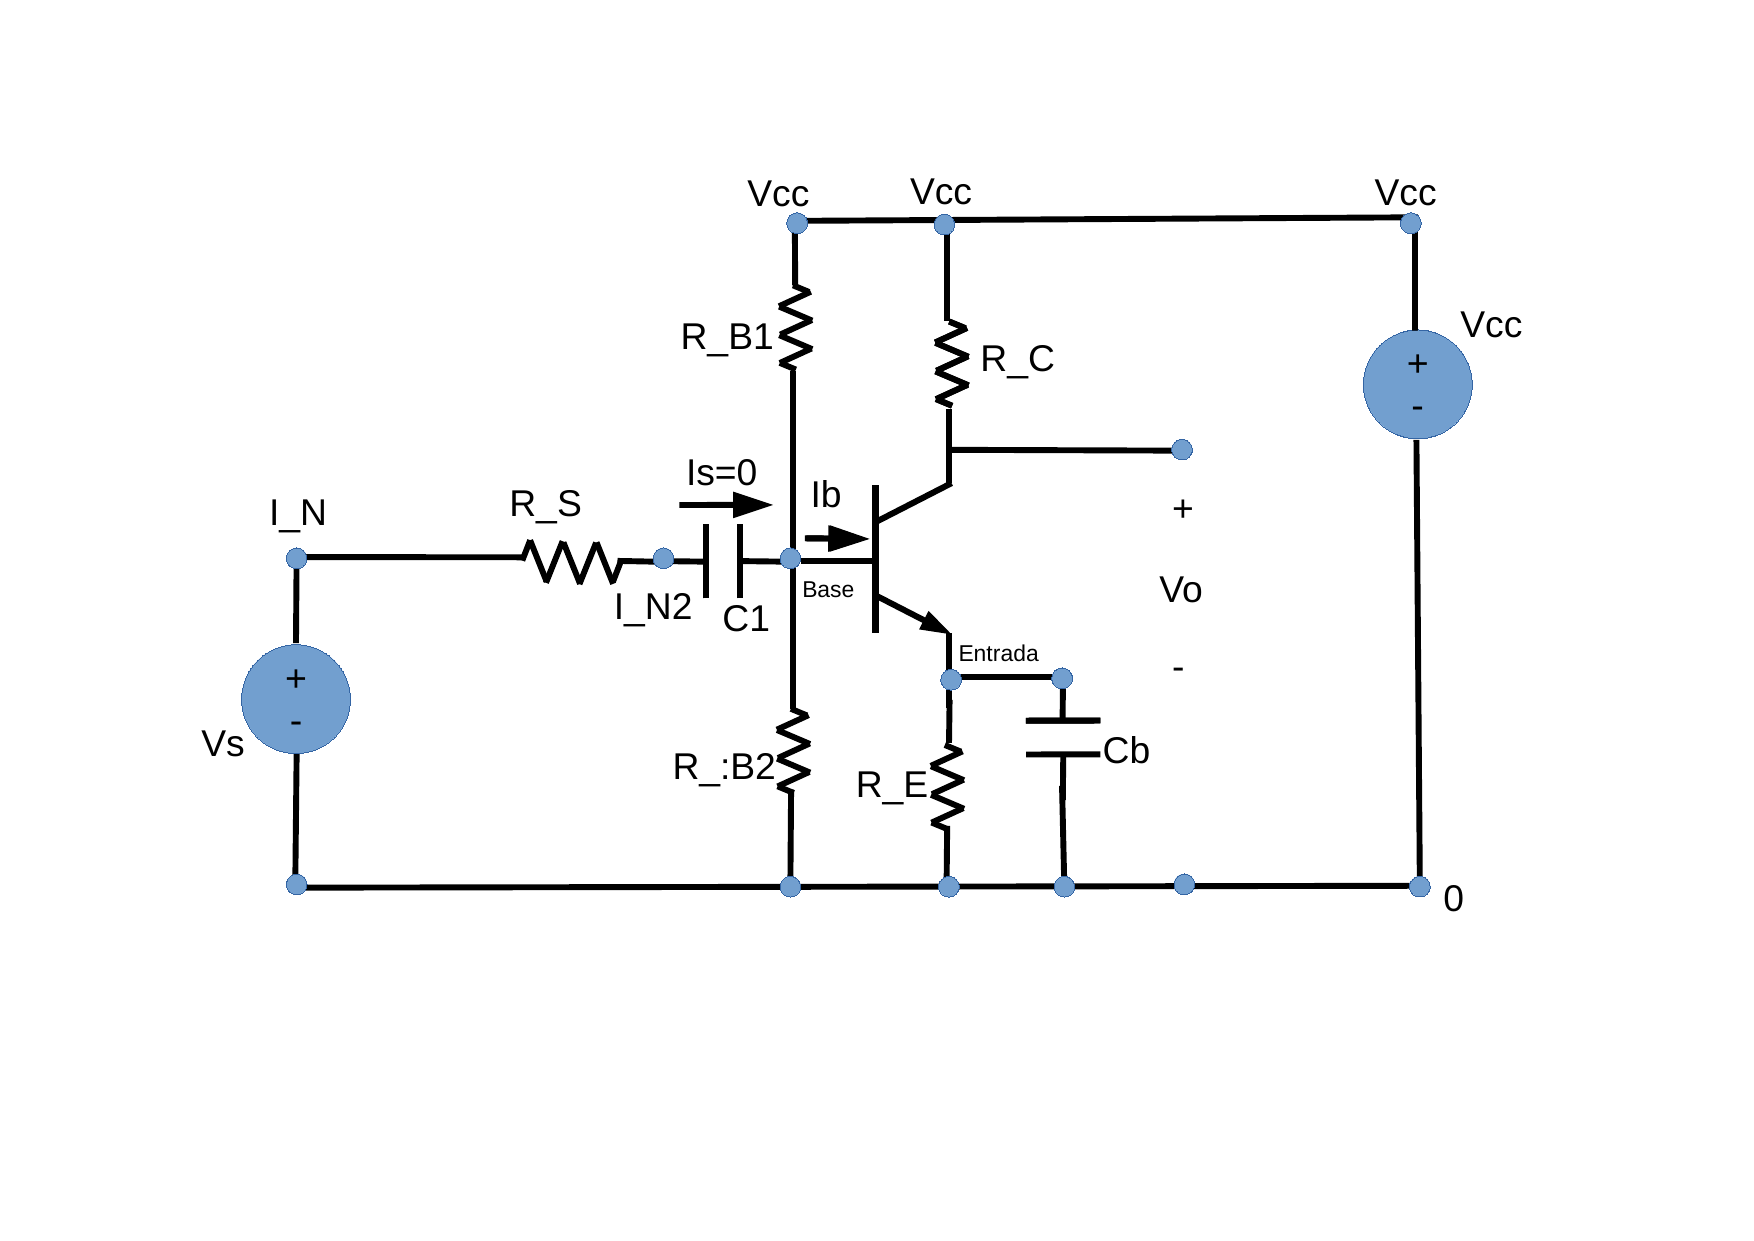

Vcc
Vcc
Vcc
Vcc
R_B1
+
-
R_C
Is=0
Ib
R_S
+
I_N
Vo
Base
I_N2
C1
Entrada
-
+
-
Vs
Cb
R_:B2
R_E
0